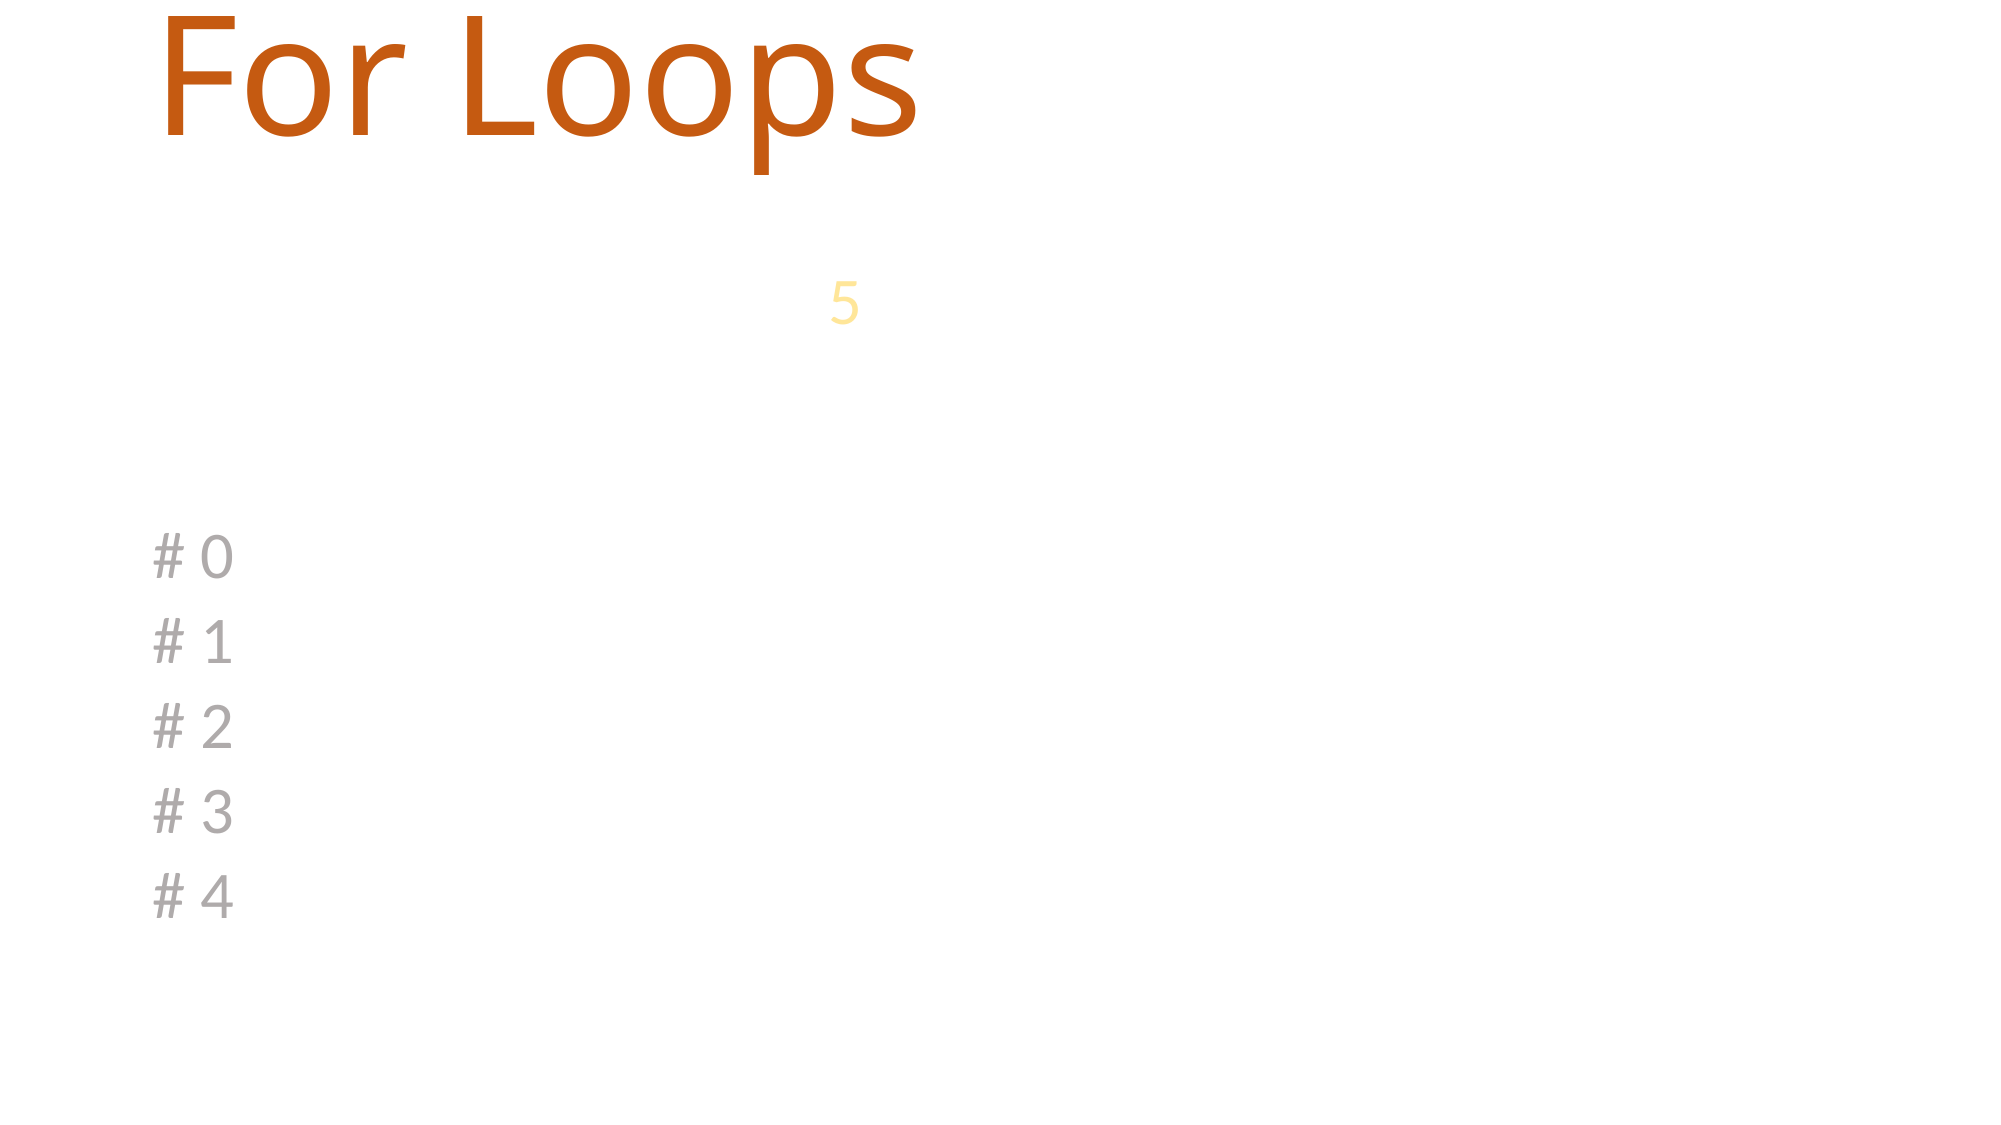

# For Loops
for my_number in range(5):
 print(my_number)
# 0
# 1
# 2
# 3
# 4